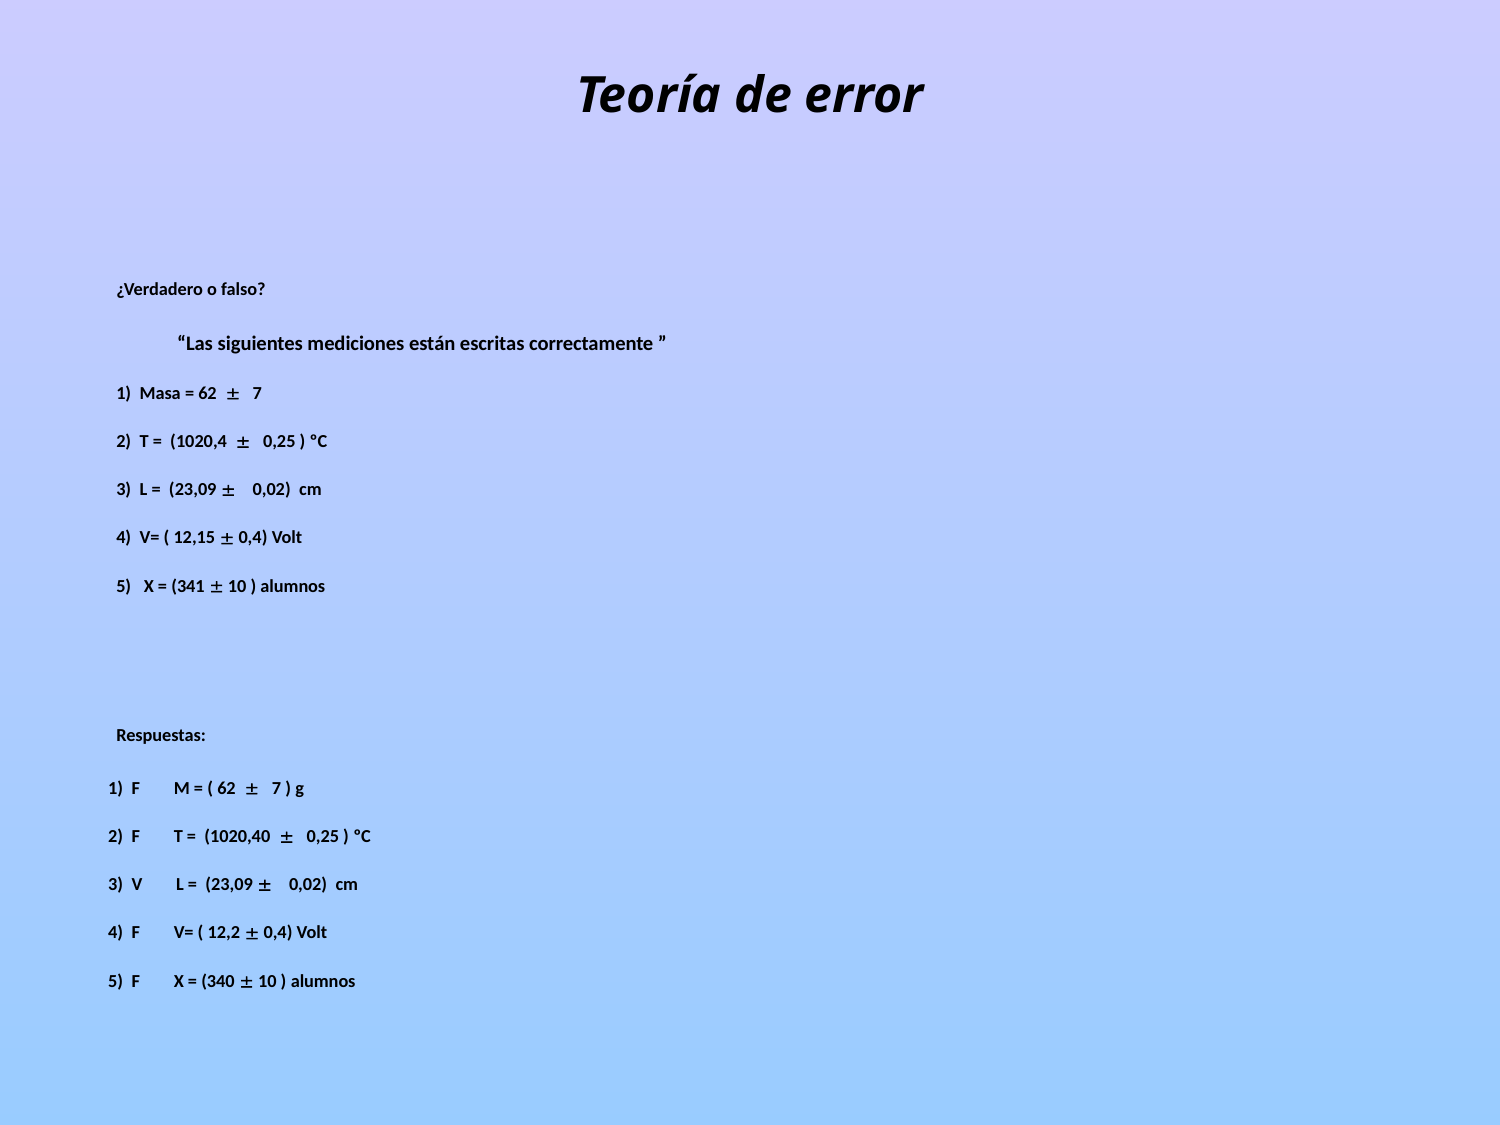

# Teoría de error
¿Verdadero o falso?
 “Las siguientes mediciones están escritas correctamente ”
1) Masa = 62  7
2) T = (1020,4  0,25 ) ºC
3) L = (23,09  0,02) cm
4) V= ( 12,15  0,4) Volt
5) X = (341  10 ) alumnos
Respuestas:
1) F M = ( 62  7 ) g
2) F T = (1020,40  0,25 ) ºC
3) V L = (23,09  0,02) cm
4) F V= ( 12,2  0,4) Volt
5) F X = (340  10 ) alumnos